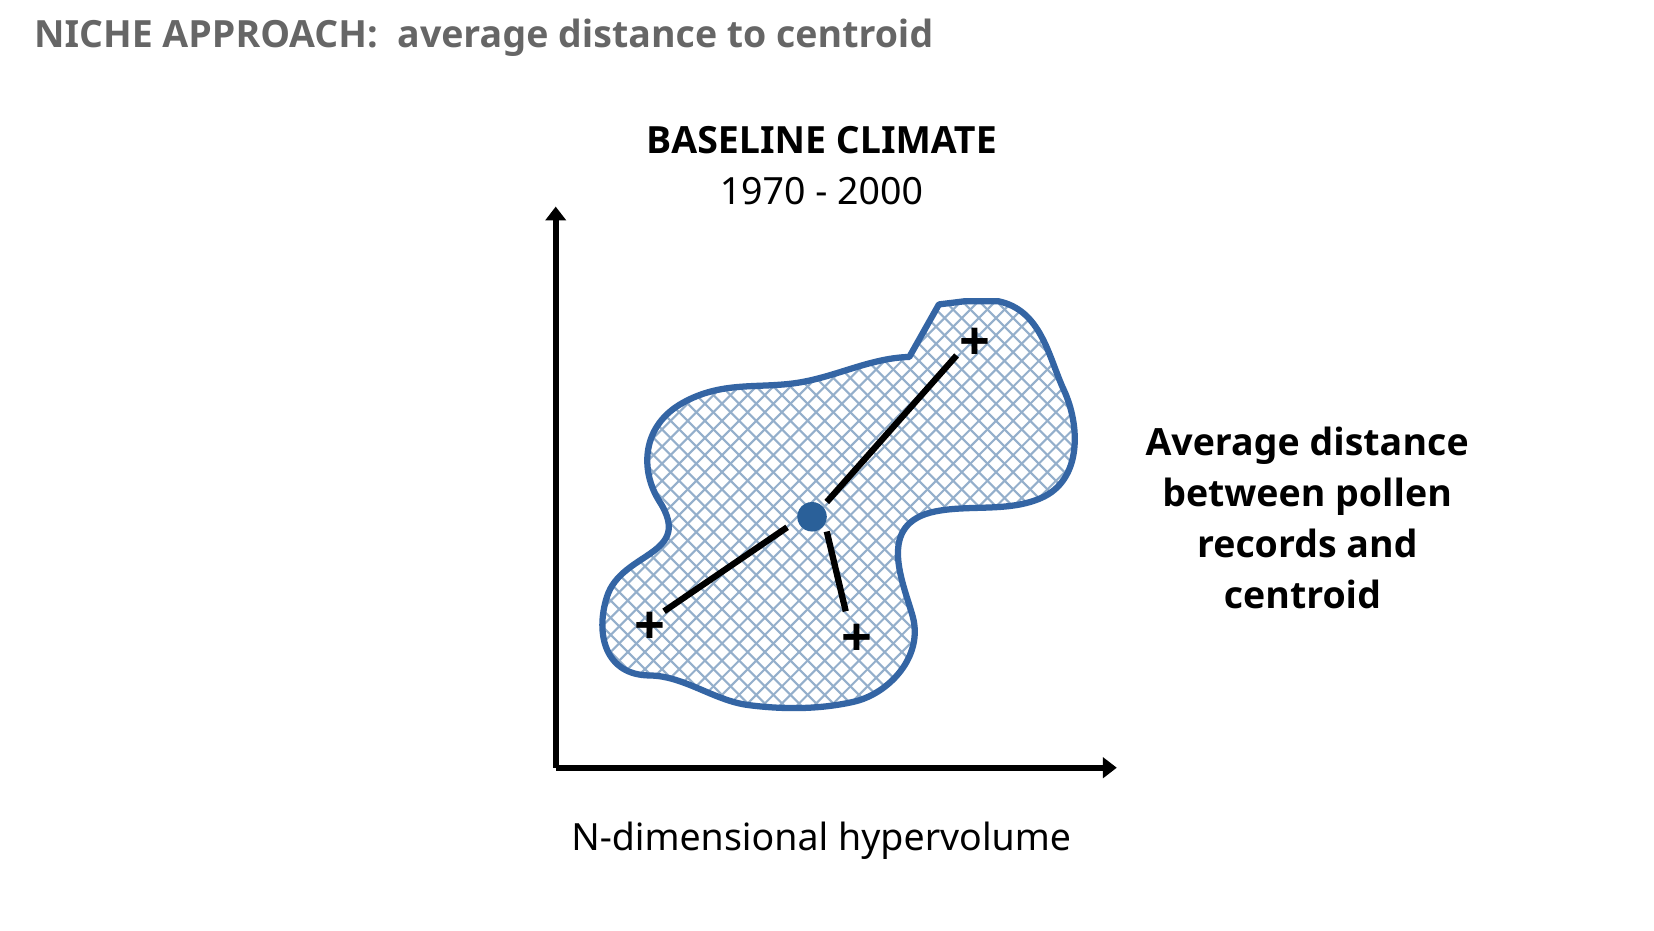

NICHE APPROACH: average distance to centroid
BASELINE CLIMATE
1970 - 2000
+
Average distance between pollen records and centroid
+
+
N-dimensional hypervolume